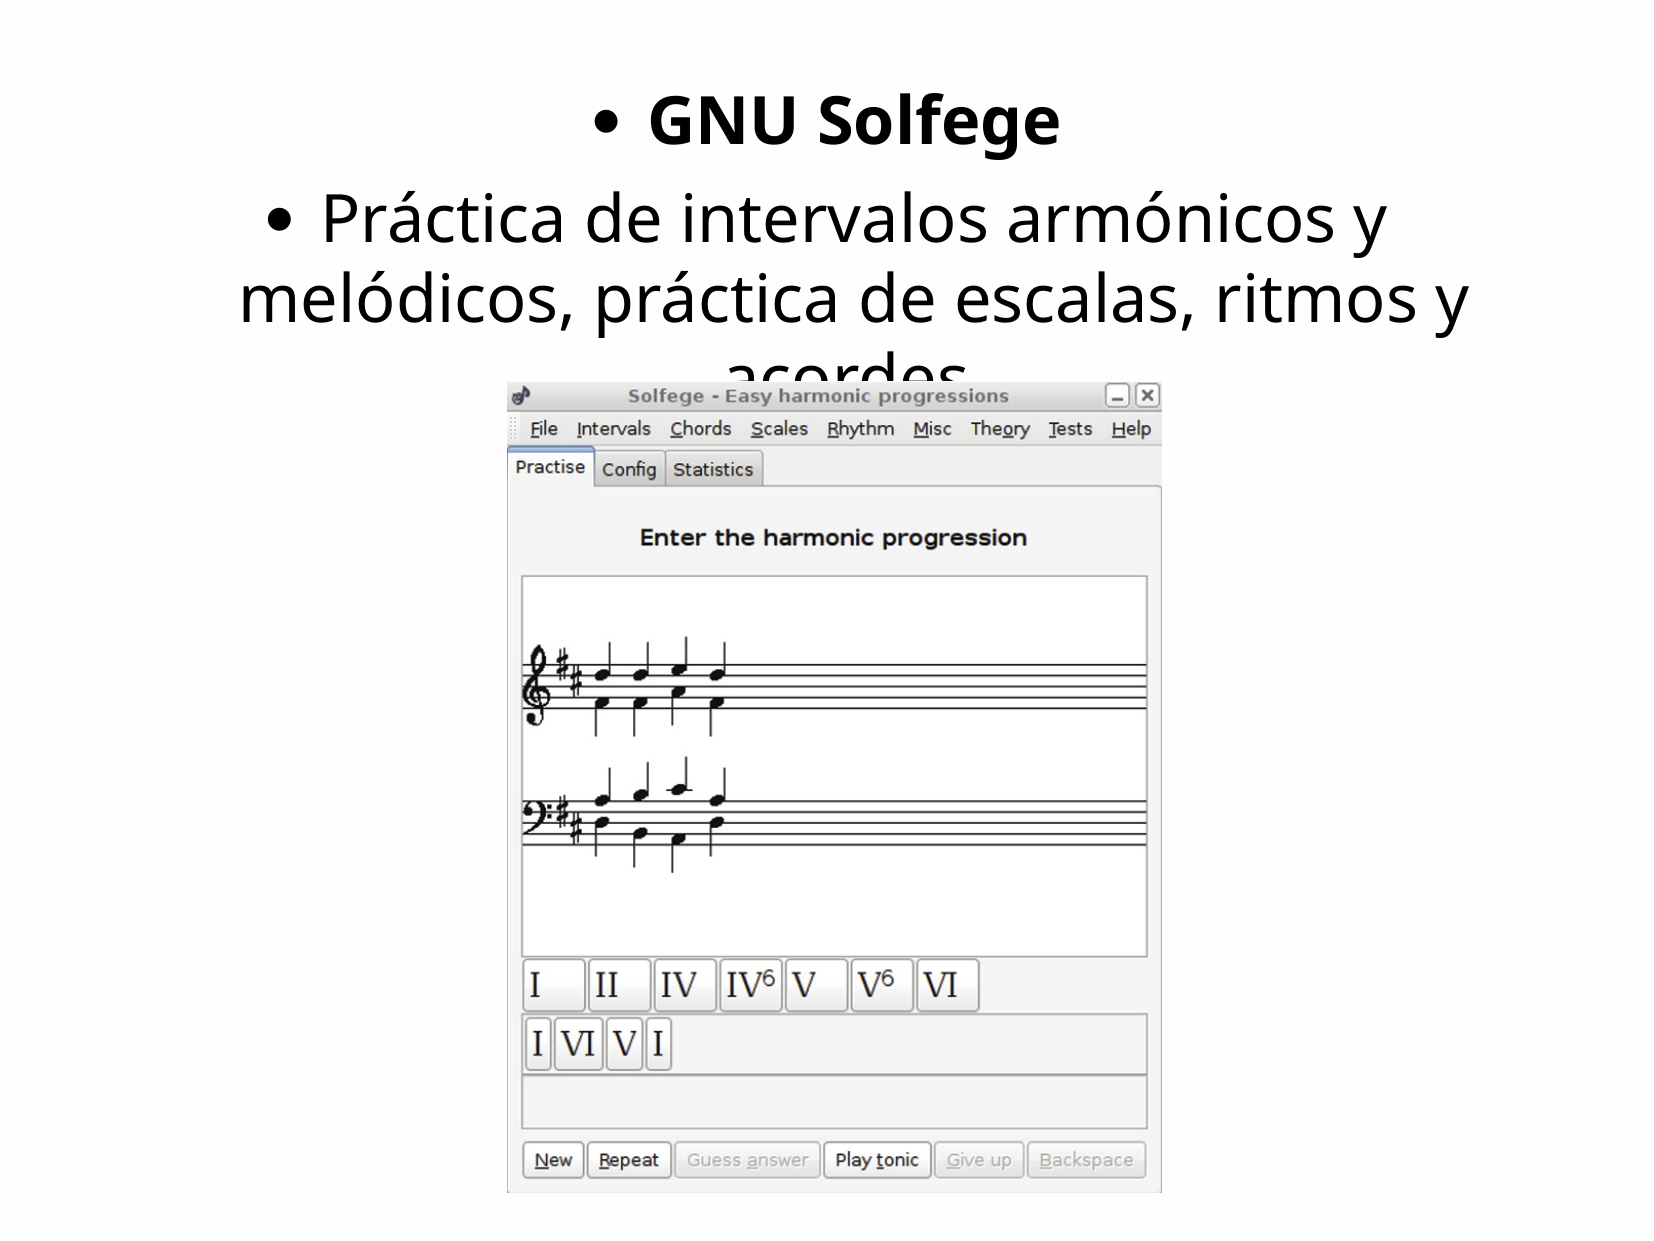

# GNU Solfege
Práctica de intervalos armónicos y melódicos, práctica de escalas, ritmos y acordes.